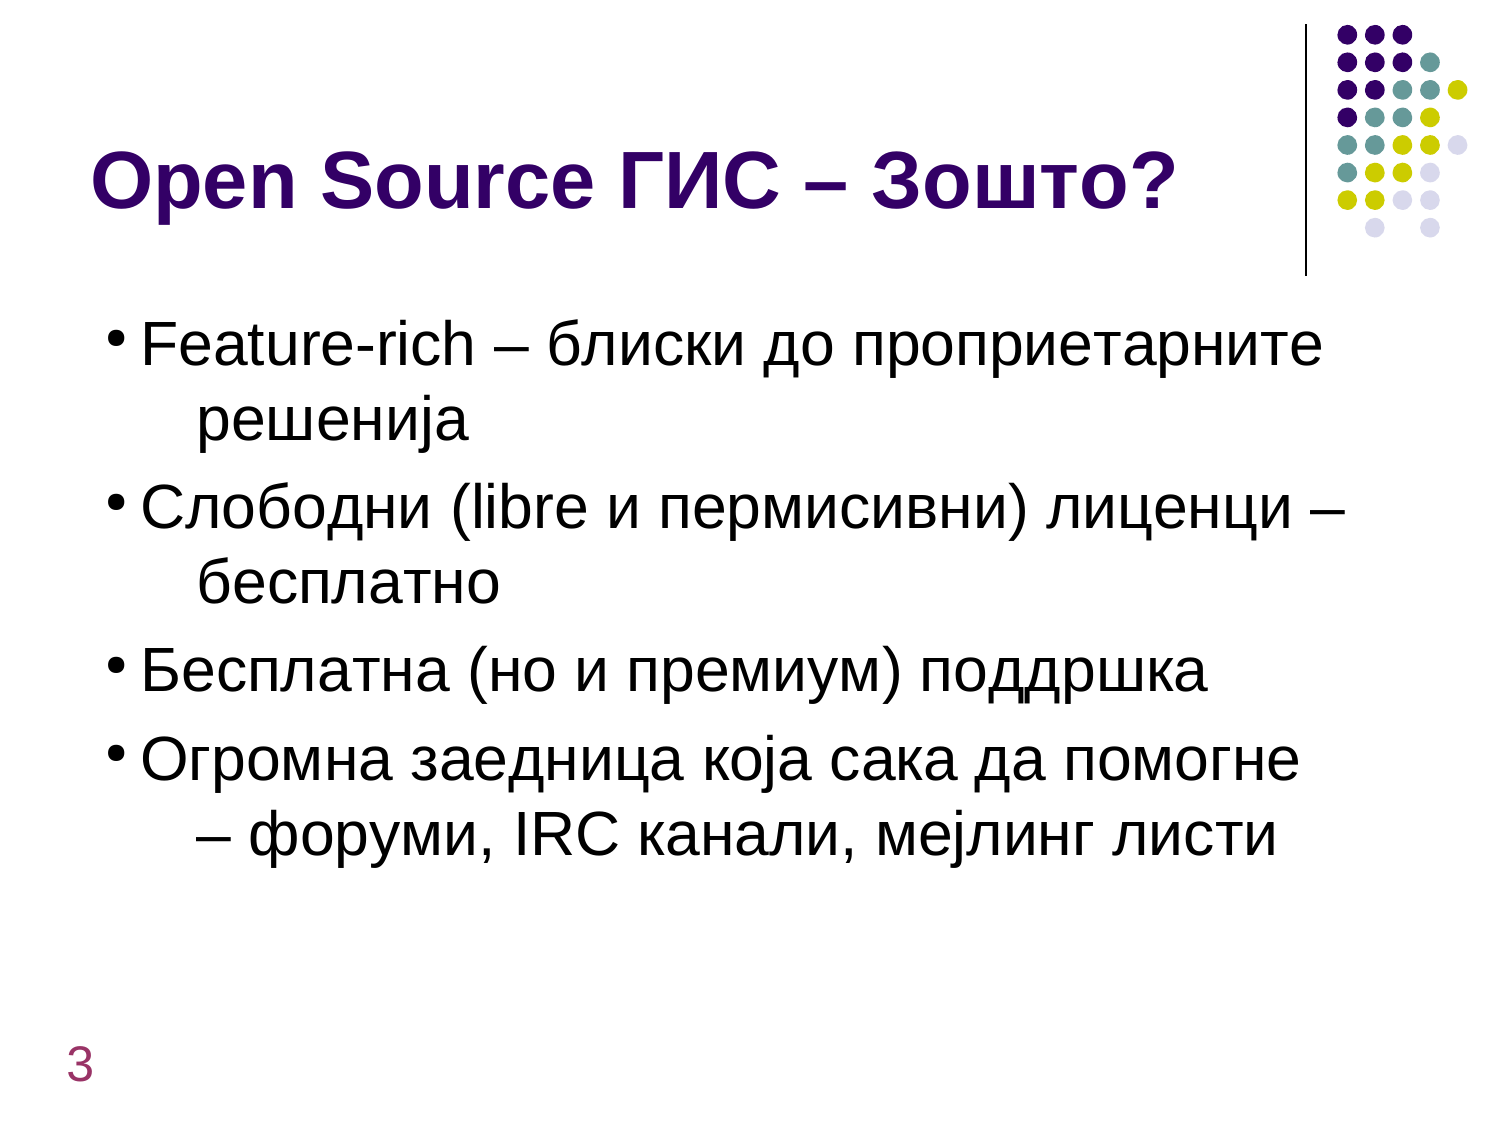

# Open Source ГИС – Зошто?
Feature-rich – блиски до проприетарните решенија
Слободни (libre и пермисивни) лиценци – бесплатно
Бесплатна (но и премиум) поддршка
Огромна заедница која сака да помогне – форуми, IRC канали, мејлинг листи